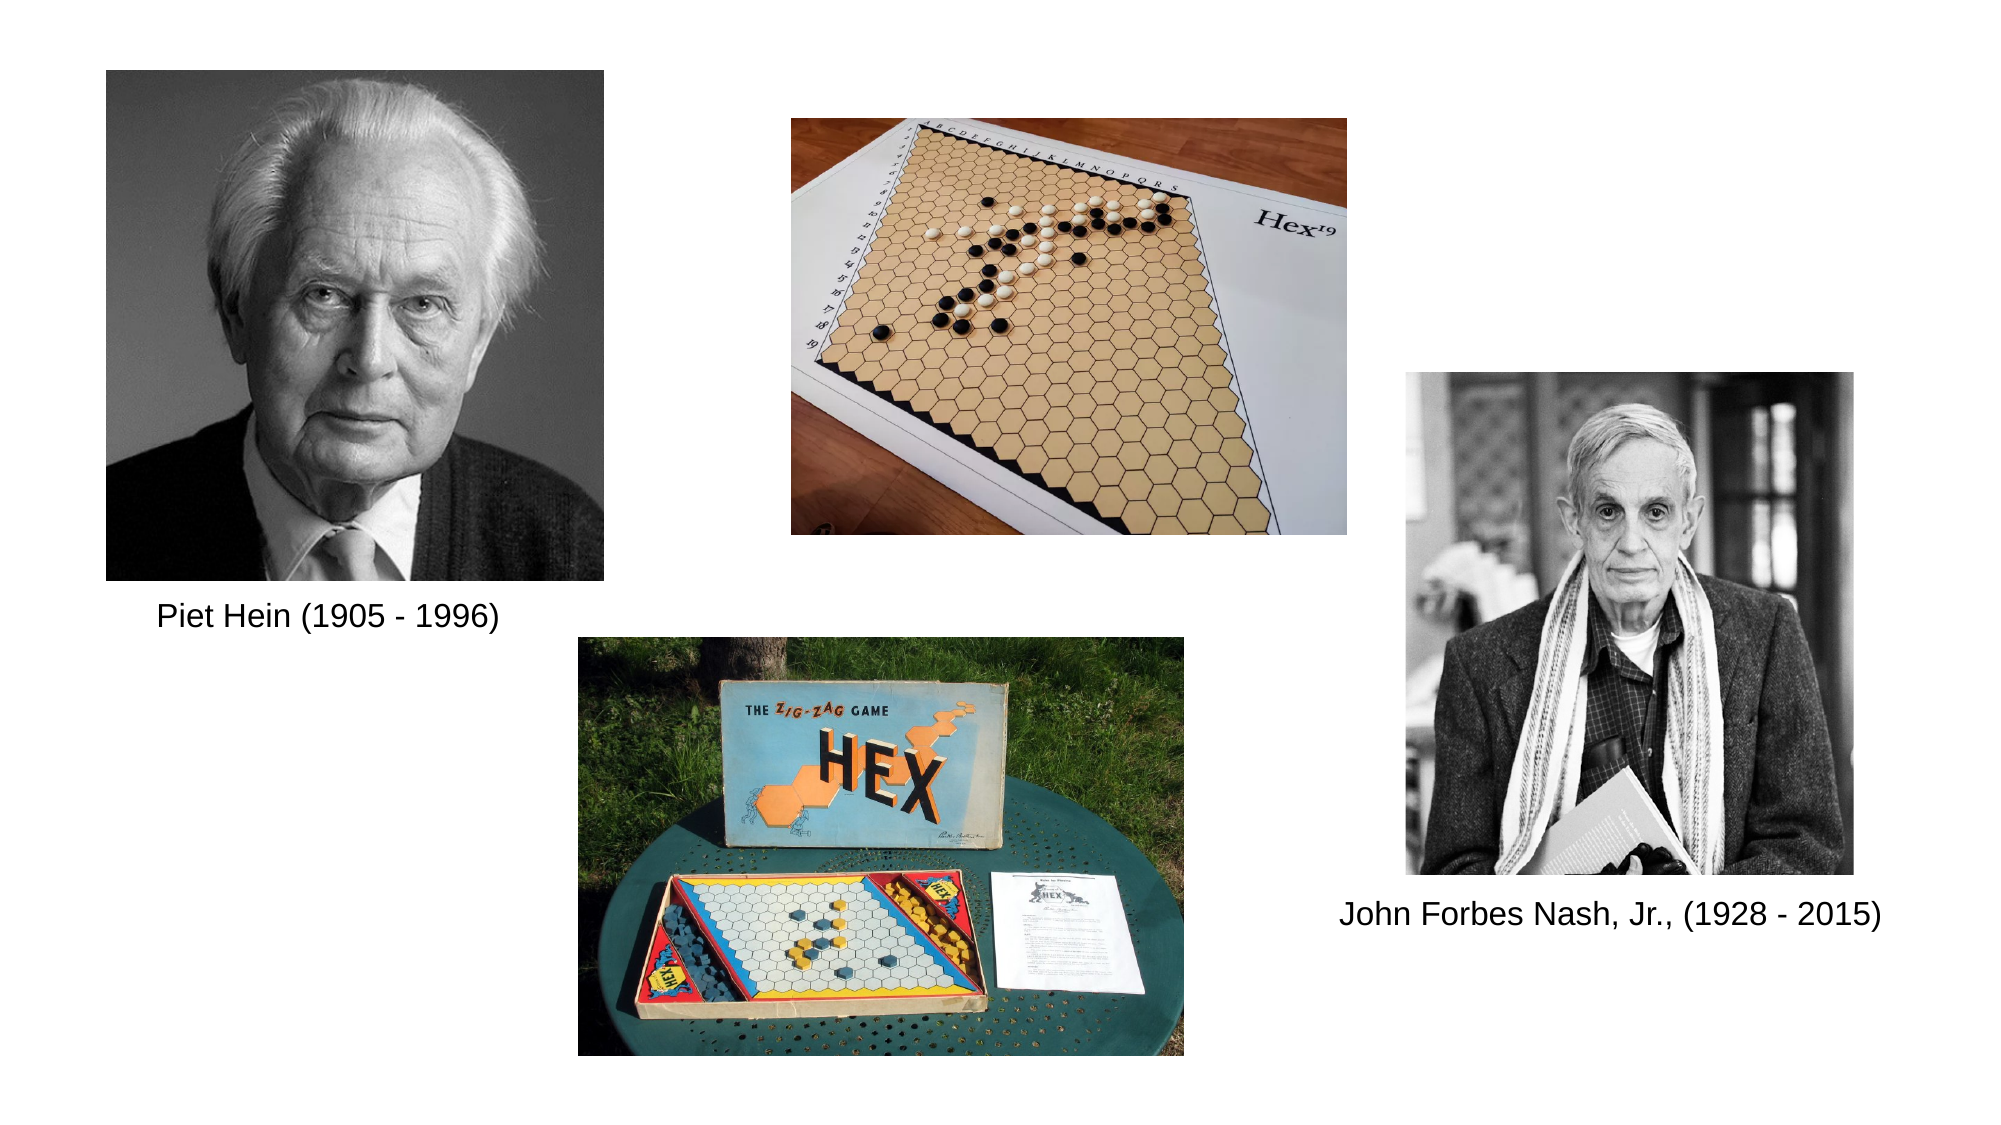

Piet Hein (1905 - 1996)
John Forbes Nash, Jr., (1928 - 2015)